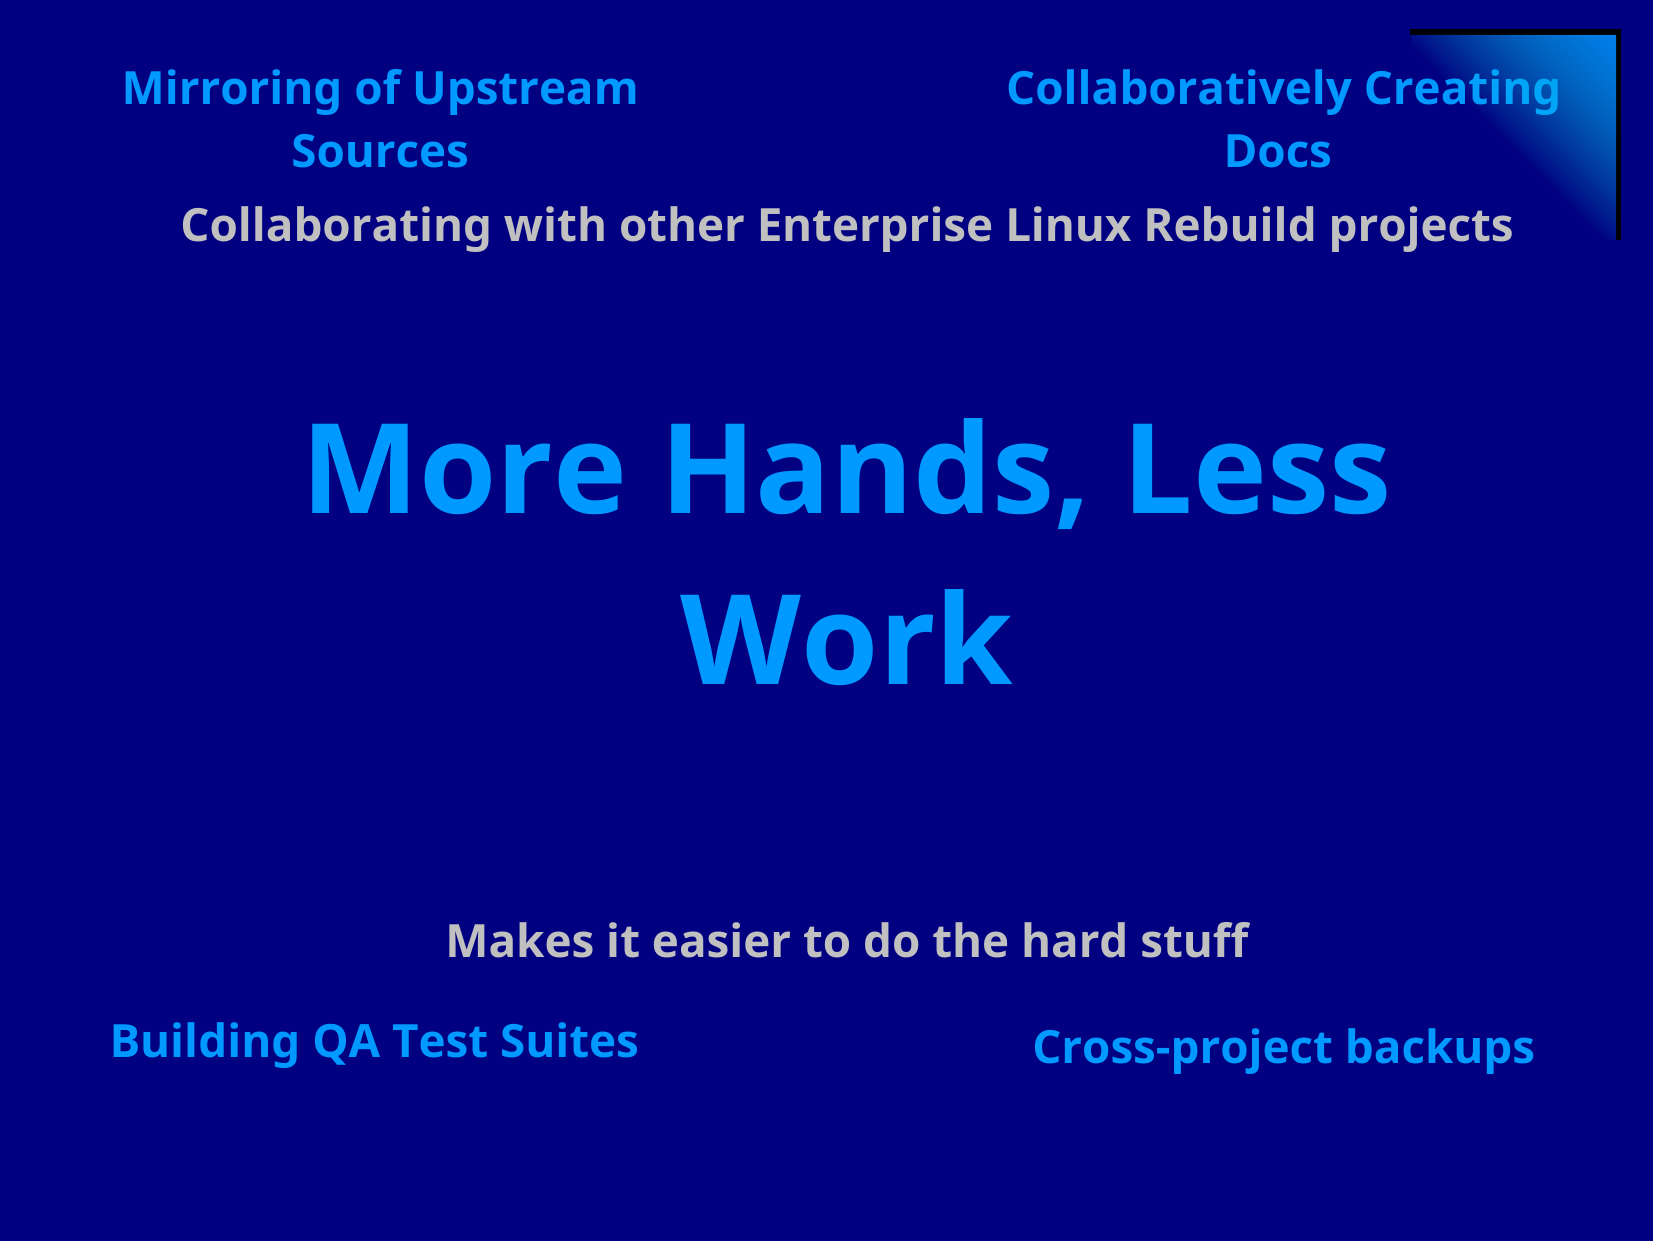

Mirroring of Upstream Sources
Collaboratively Creating Docs
# Collaborating with other Enterprise Linux Rebuild projects
More Hands, Less Work
Makes it easier to do the hard stuff
Building QA Test Suites
Cross-project backups